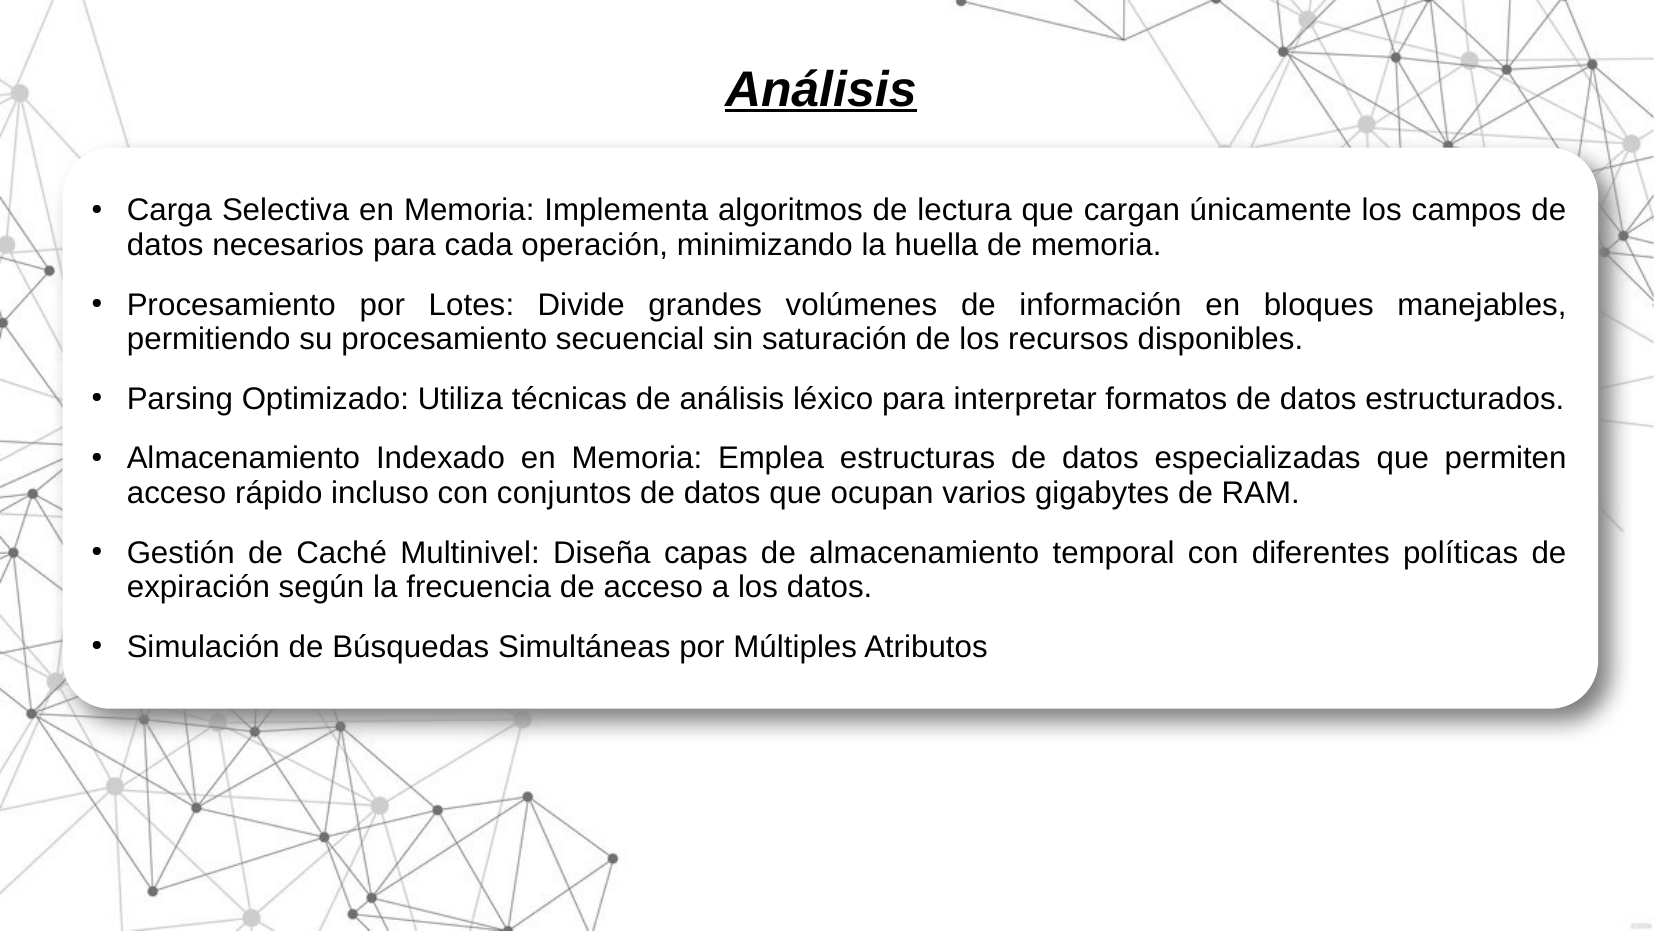

# Análisis
Carga Selectiva en Memoria: Implementa algoritmos de lectura que cargan únicamente los campos de datos necesarios para cada operación, minimizando la huella de memoria.
Procesamiento por Lotes: Divide grandes volúmenes de información en bloques manejables, permitiendo su procesamiento secuencial sin saturación de los recursos disponibles.
Parsing Optimizado: Utiliza técnicas de análisis léxico para interpretar formatos de datos estructurados.
Almacenamiento Indexado en Memoria: Emplea estructuras de datos especializadas que permiten acceso rápido incluso con conjuntos de datos que ocupan varios gigabytes de RAM.
Gestión de Caché Multinivel: Diseña capas de almacenamiento temporal con diferentes políticas de expiración según la frecuencia de acceso a los datos.
Simulación de Búsquedas Simultáneas por Múltiples Atributos